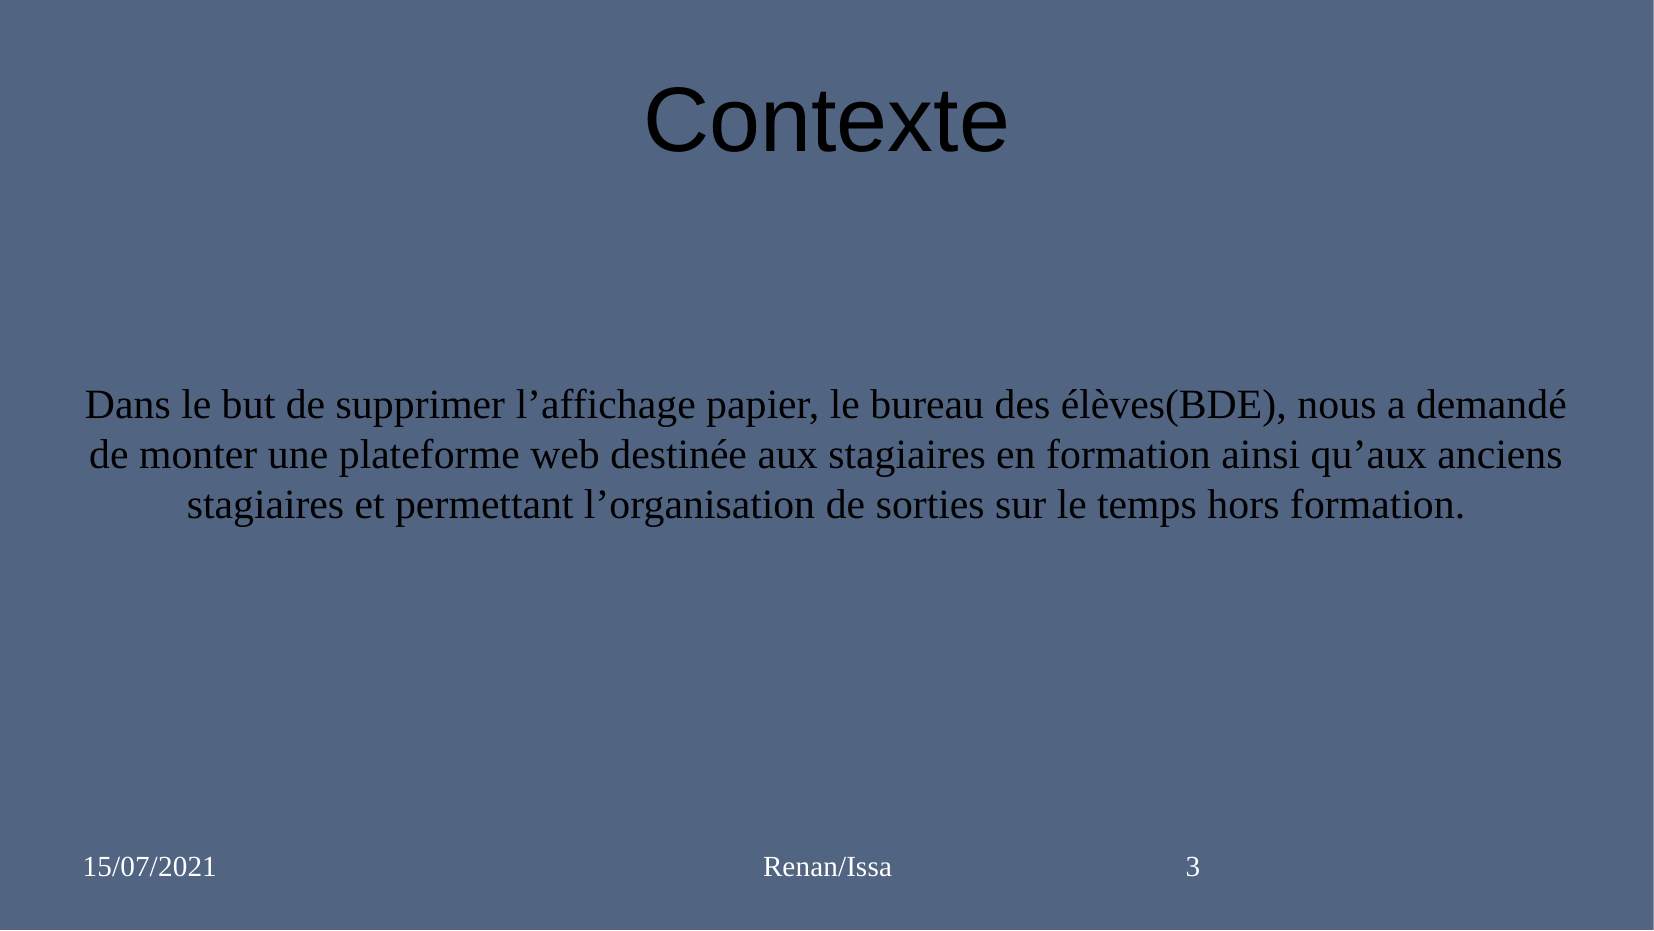

# Contexte
Dans le but de supprimer l’affichage papier, le bureau des élèves(BDE), nous a demandé de monter une plateforme web destinée aux stagiaires en formation ainsi qu’aux anciens stagiaires et permettant l’organisation de sorties sur le temps hors formation.
15/07/2021
Renan/Issa
3